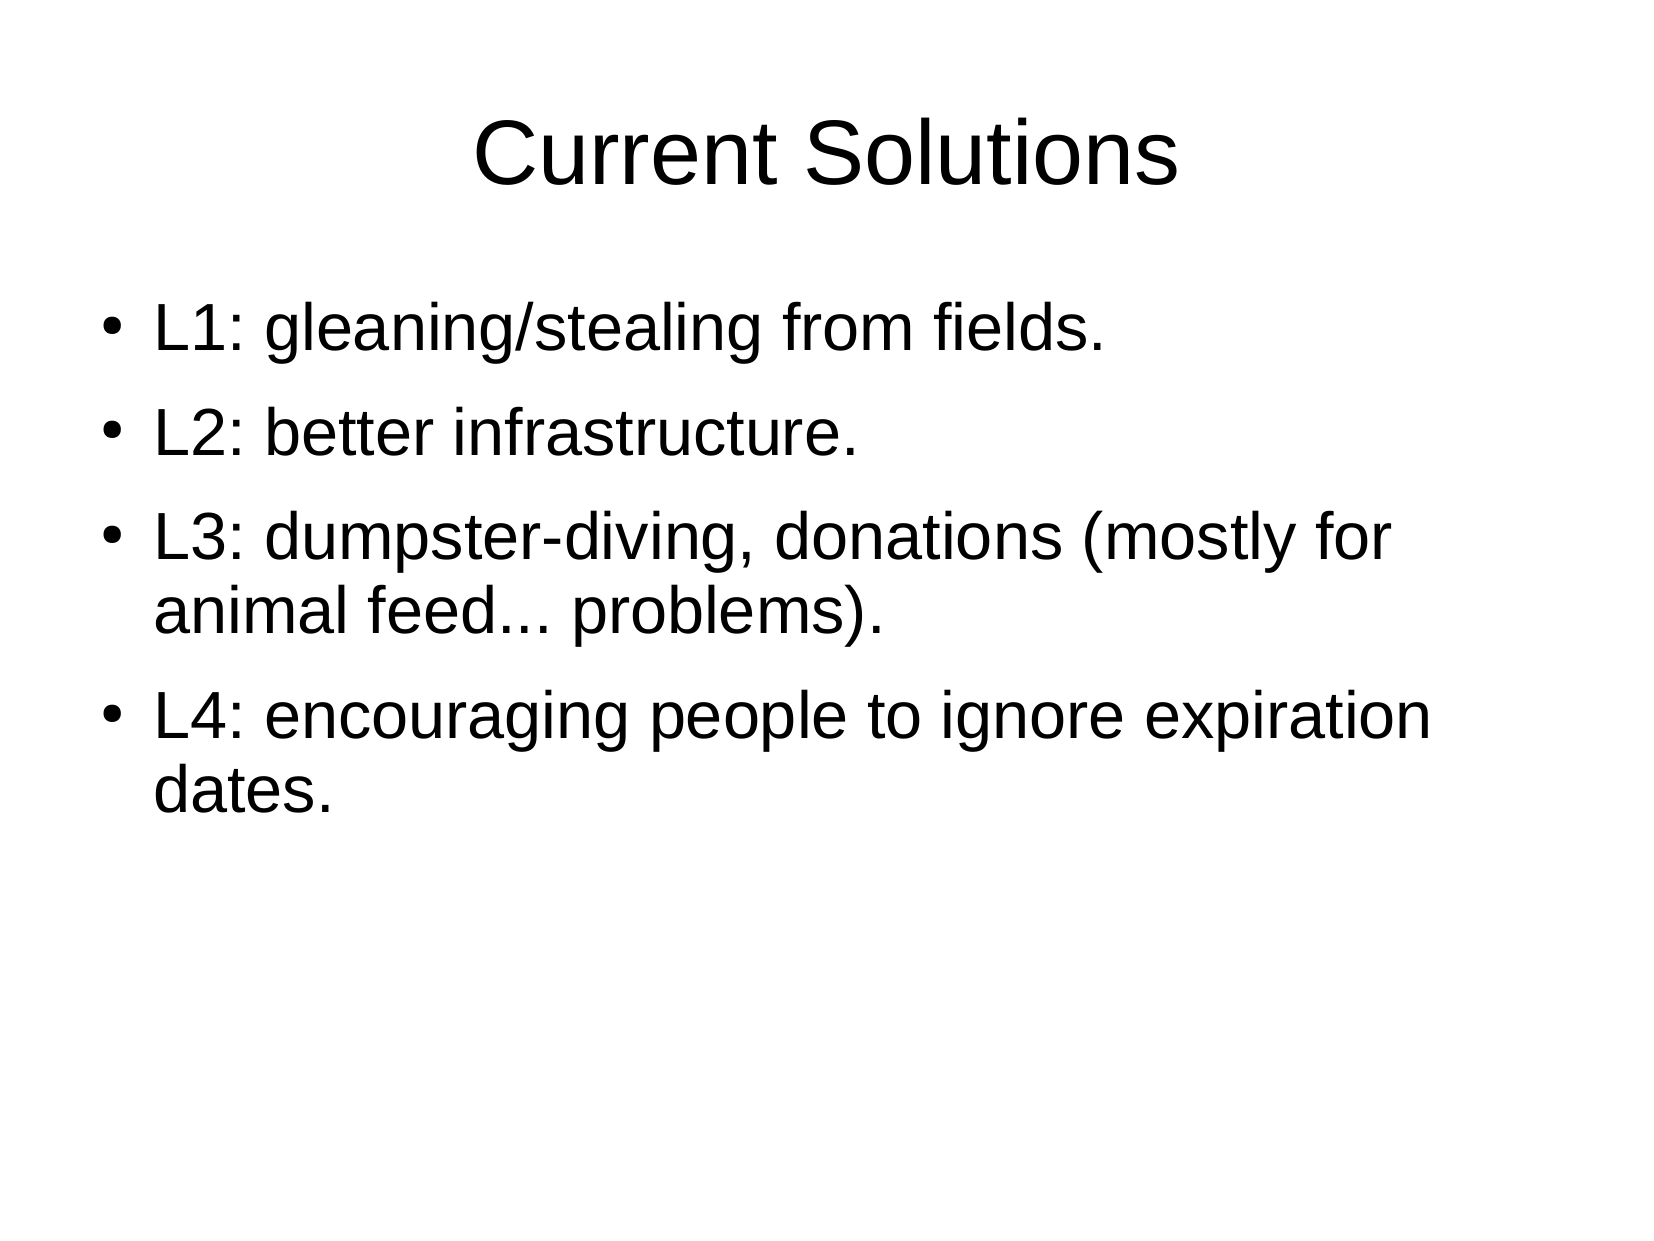

# Current Solutions
L1: gleaning/stealing from fields.
L2: better infrastructure.
L3: dumpster-diving, donations (mostly for animal feed... problems).
L4: encouraging people to ignore expiration dates.